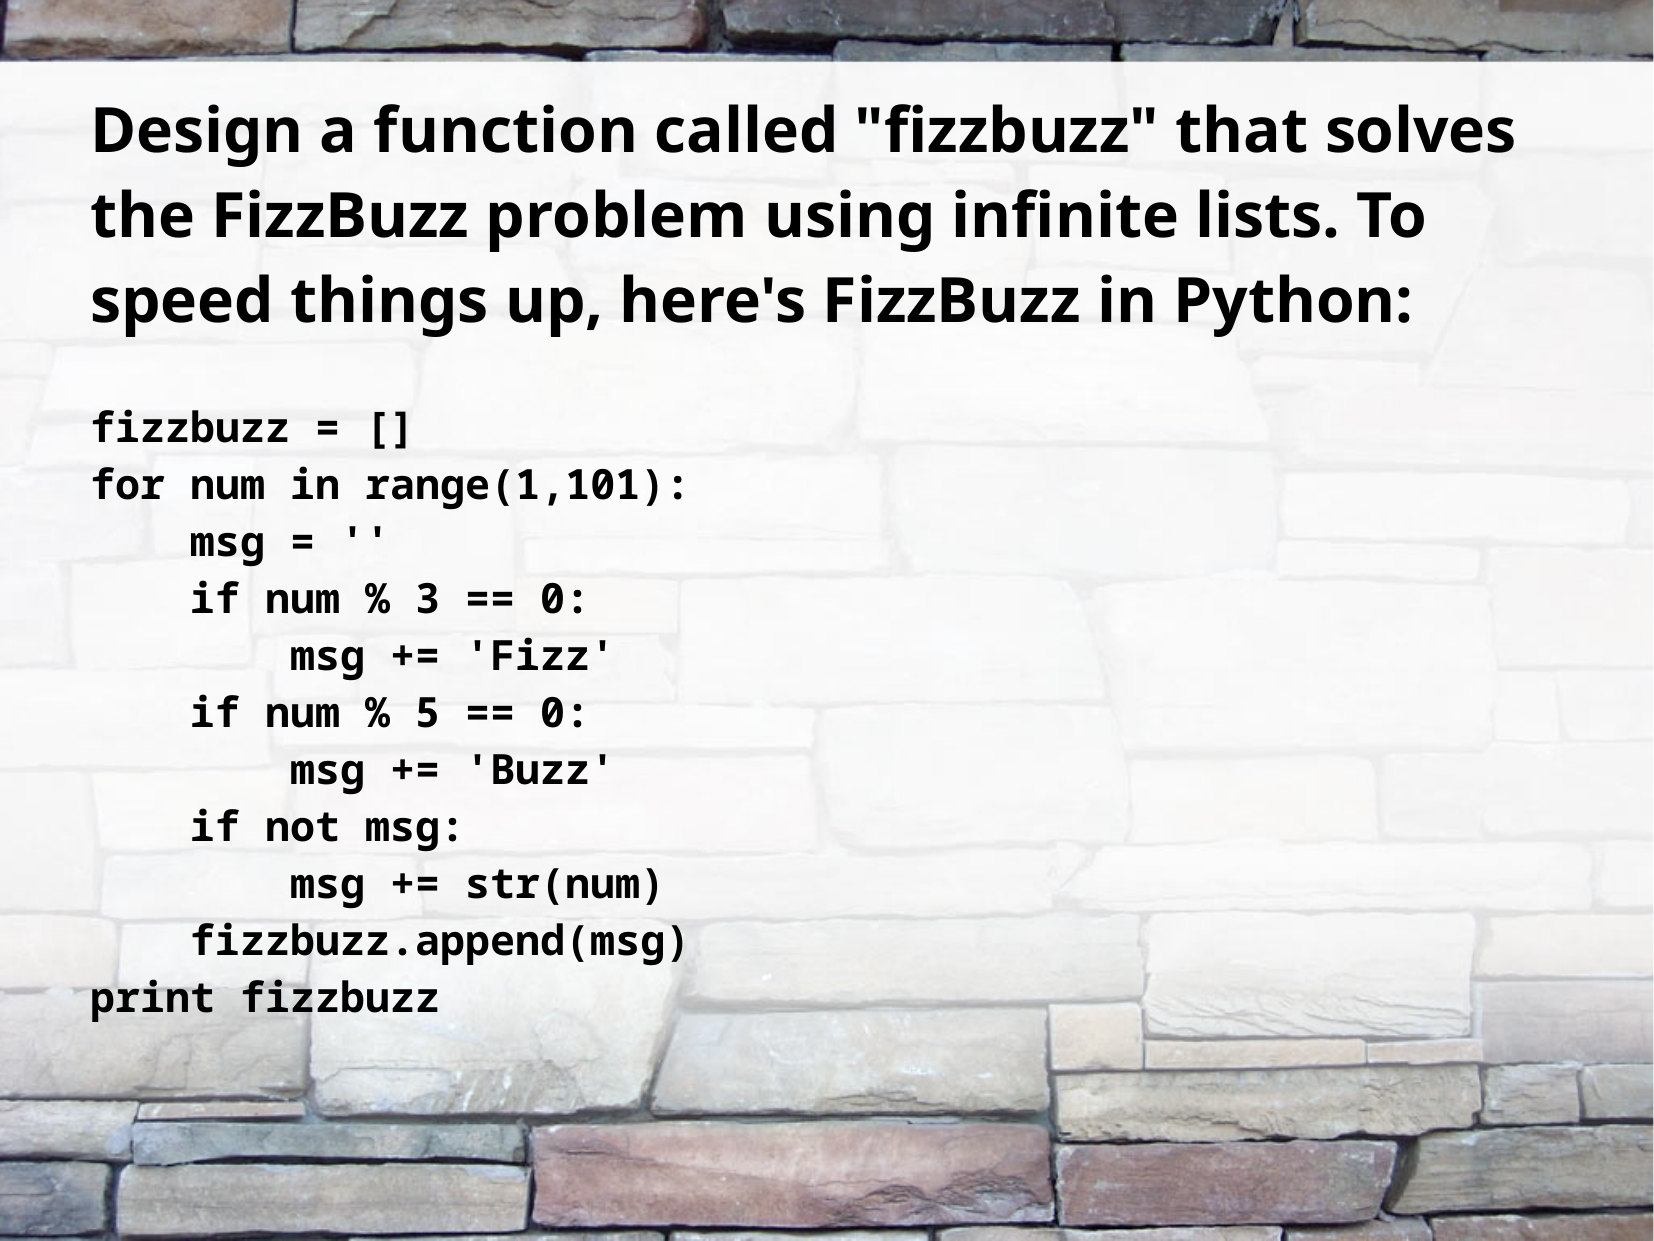

# Design a function called "fizzbuzz" that solves the FizzBuzz problem using infinite lists. To speed things up, here's FizzBuzz in Python:
fizzbuzz = []
for num in range(1,101):
 msg = ''
 if num % 3 == 0:
 msg += 'Fizz'
 if num % 5 == 0:
 msg += 'Buzz'
 if not msg:
 msg += str(num)
 fizzbuzz.append(msg)
print fizzbuzz